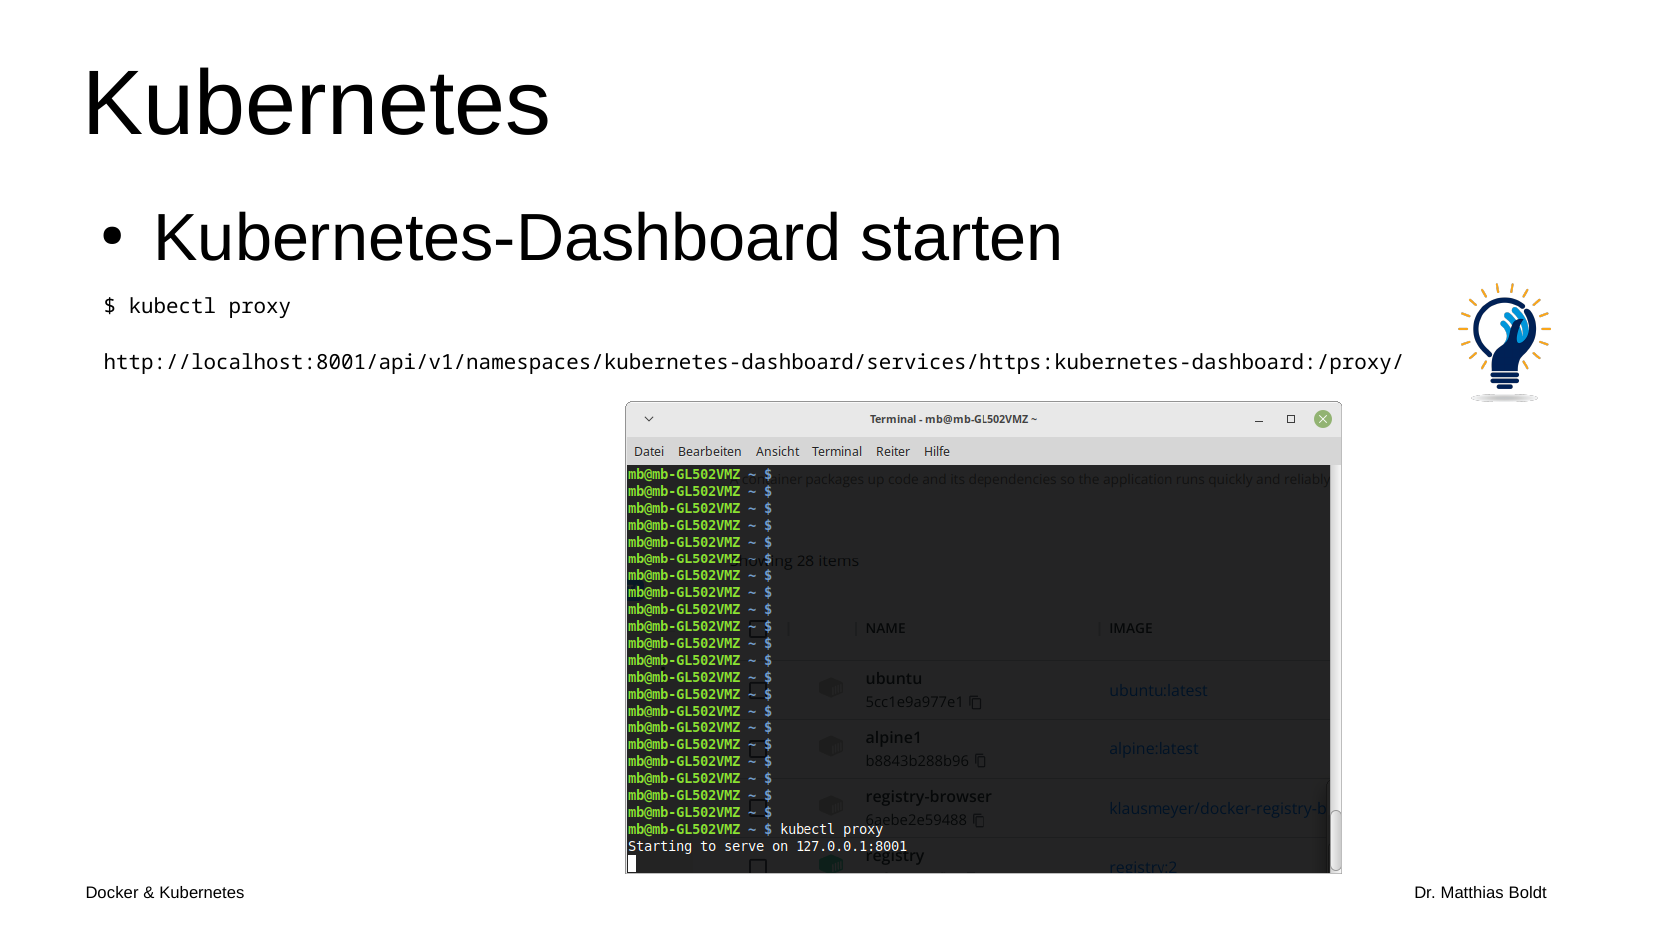

# Kubernetes
Kubernetes-Dashboard starten
$ kubectl proxy
http://localhost:8001/api/v1/namespaces/kubernetes-dashboard/services/https:kubernetes-dashboard:/proxy/
Docker & Kubernetes																Dr. Matthias Boldt